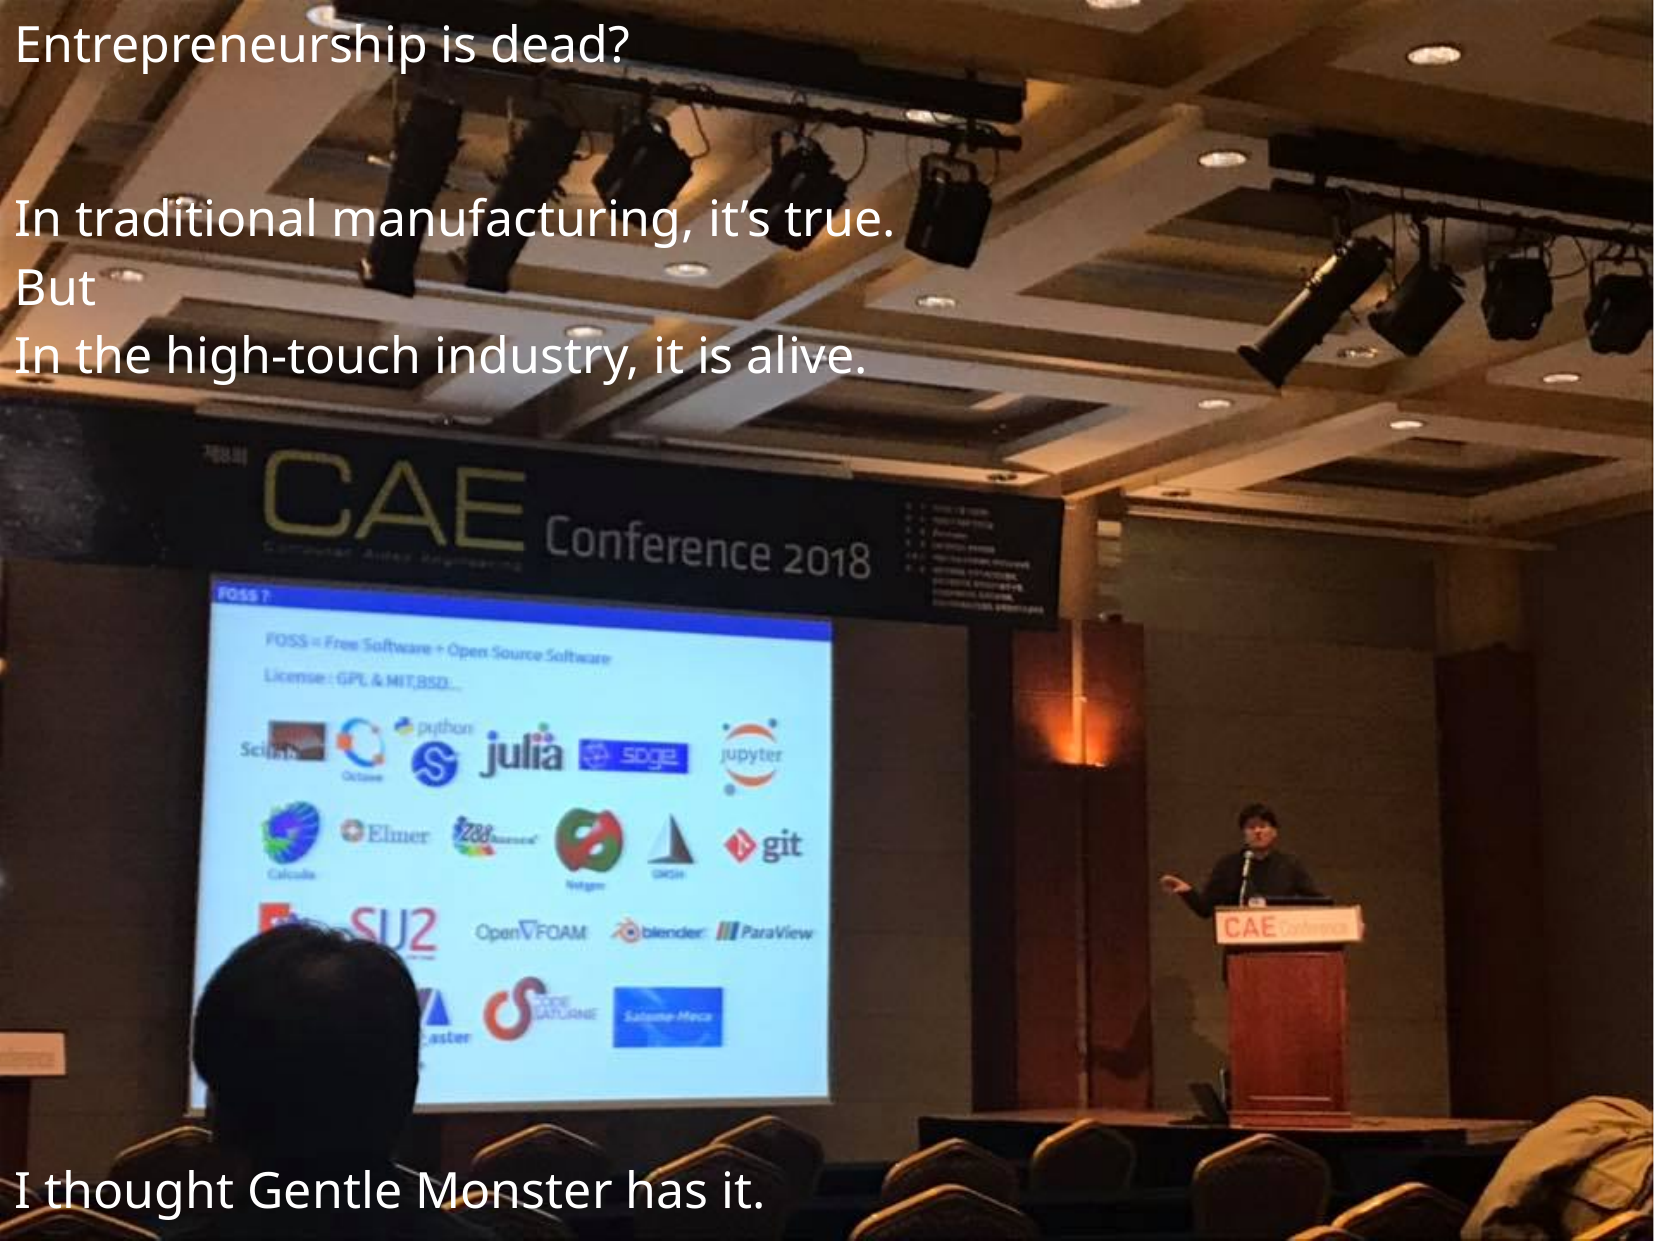

Entrepreneurship is dead?
In traditional manufacturing, it’s true.
But
In the high-touch industry, it is alive.
I thought Gentle Monster has it.